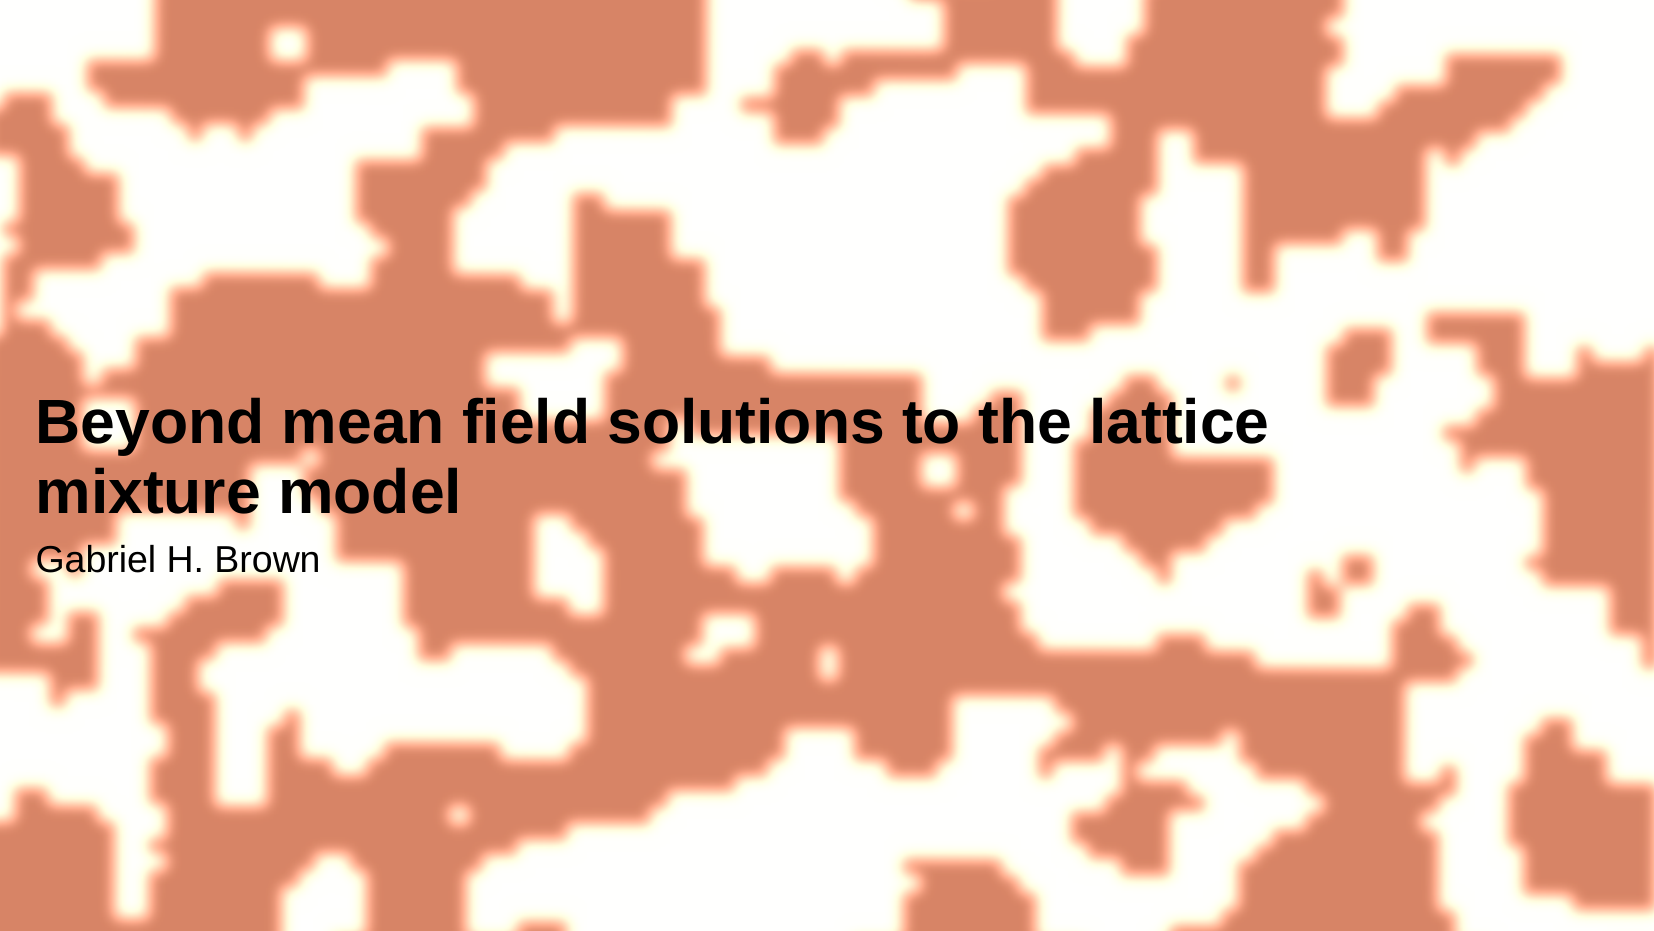

Beyond mean field solutions to the lattice mixture model
Gabriel H. Brown